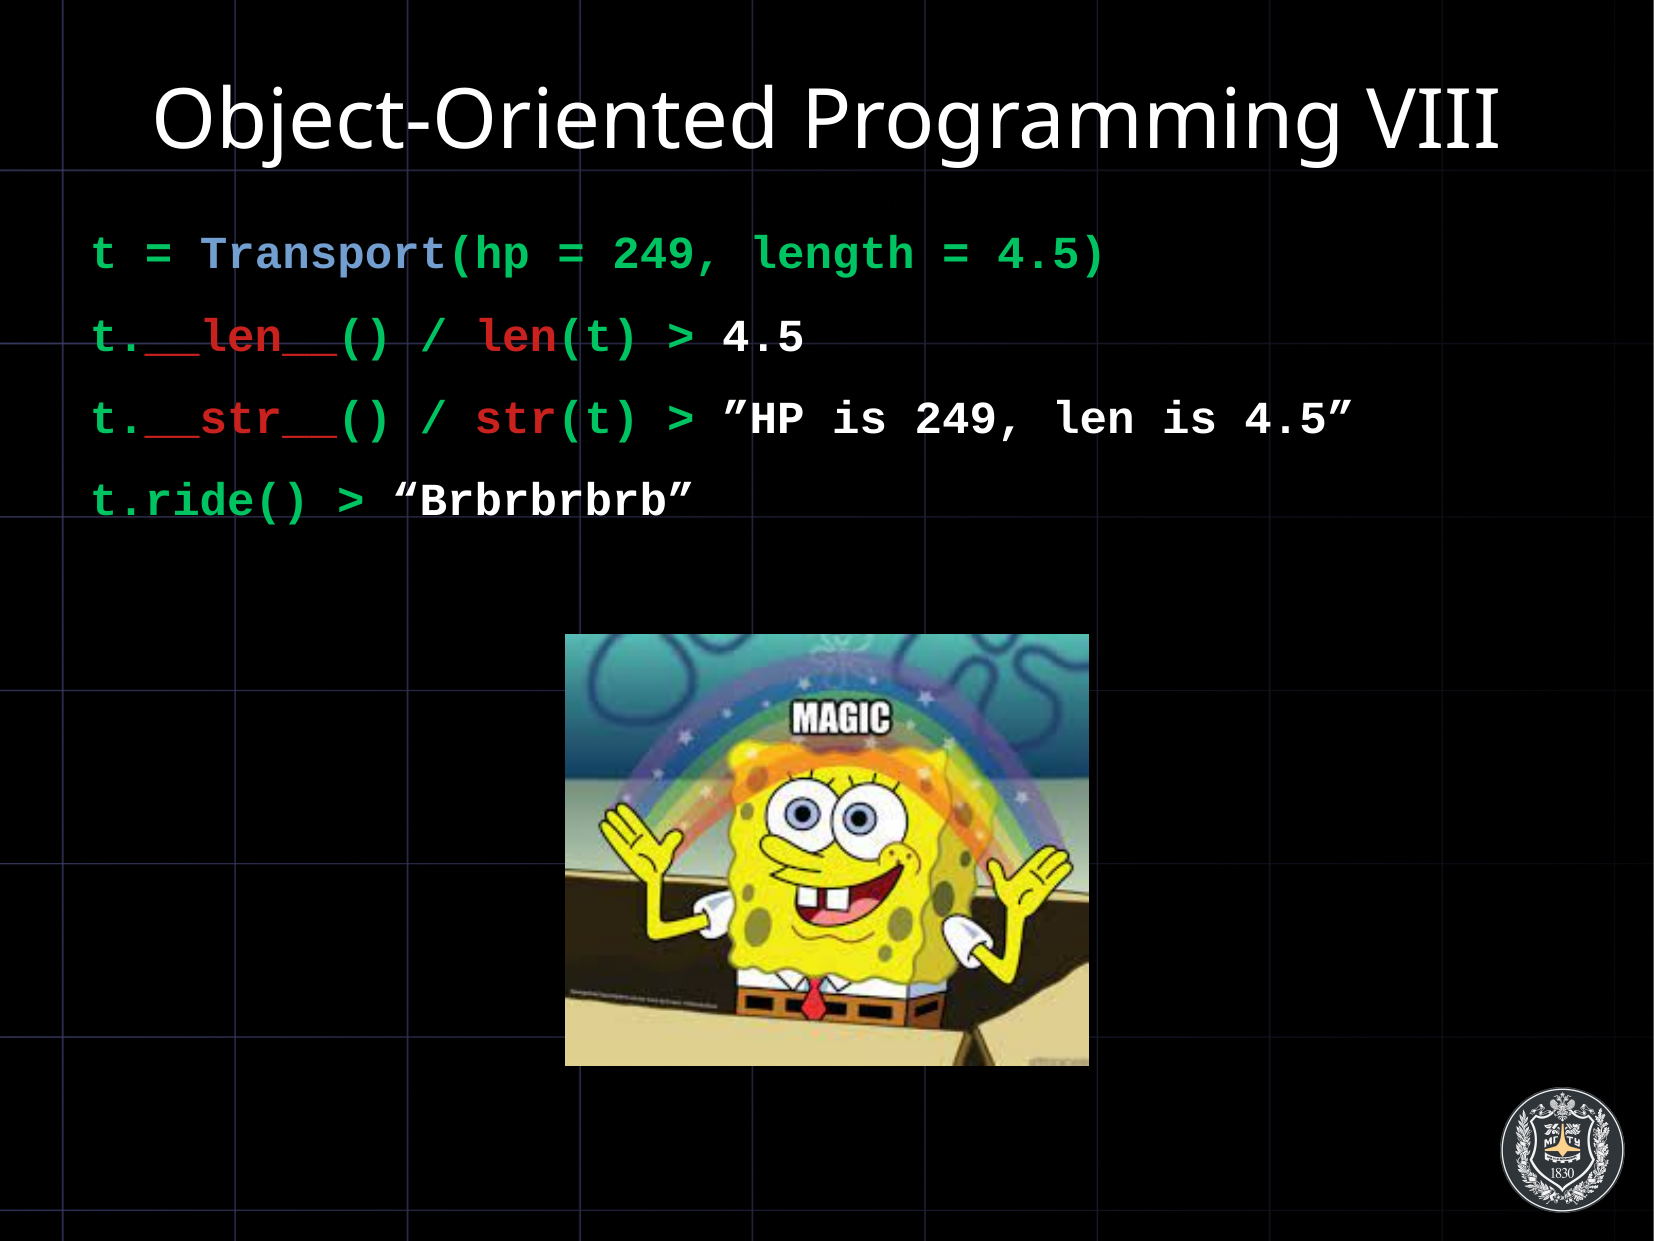

Object-Oriented Programming VIII
t = Transport(hp = 249, length = 4.5)
t.__len__() / len(t) > 4.5
t.__str__() / str(t) > ”HP is 249, len is 4.5”
t.ride() > “Brbrbrbrb”